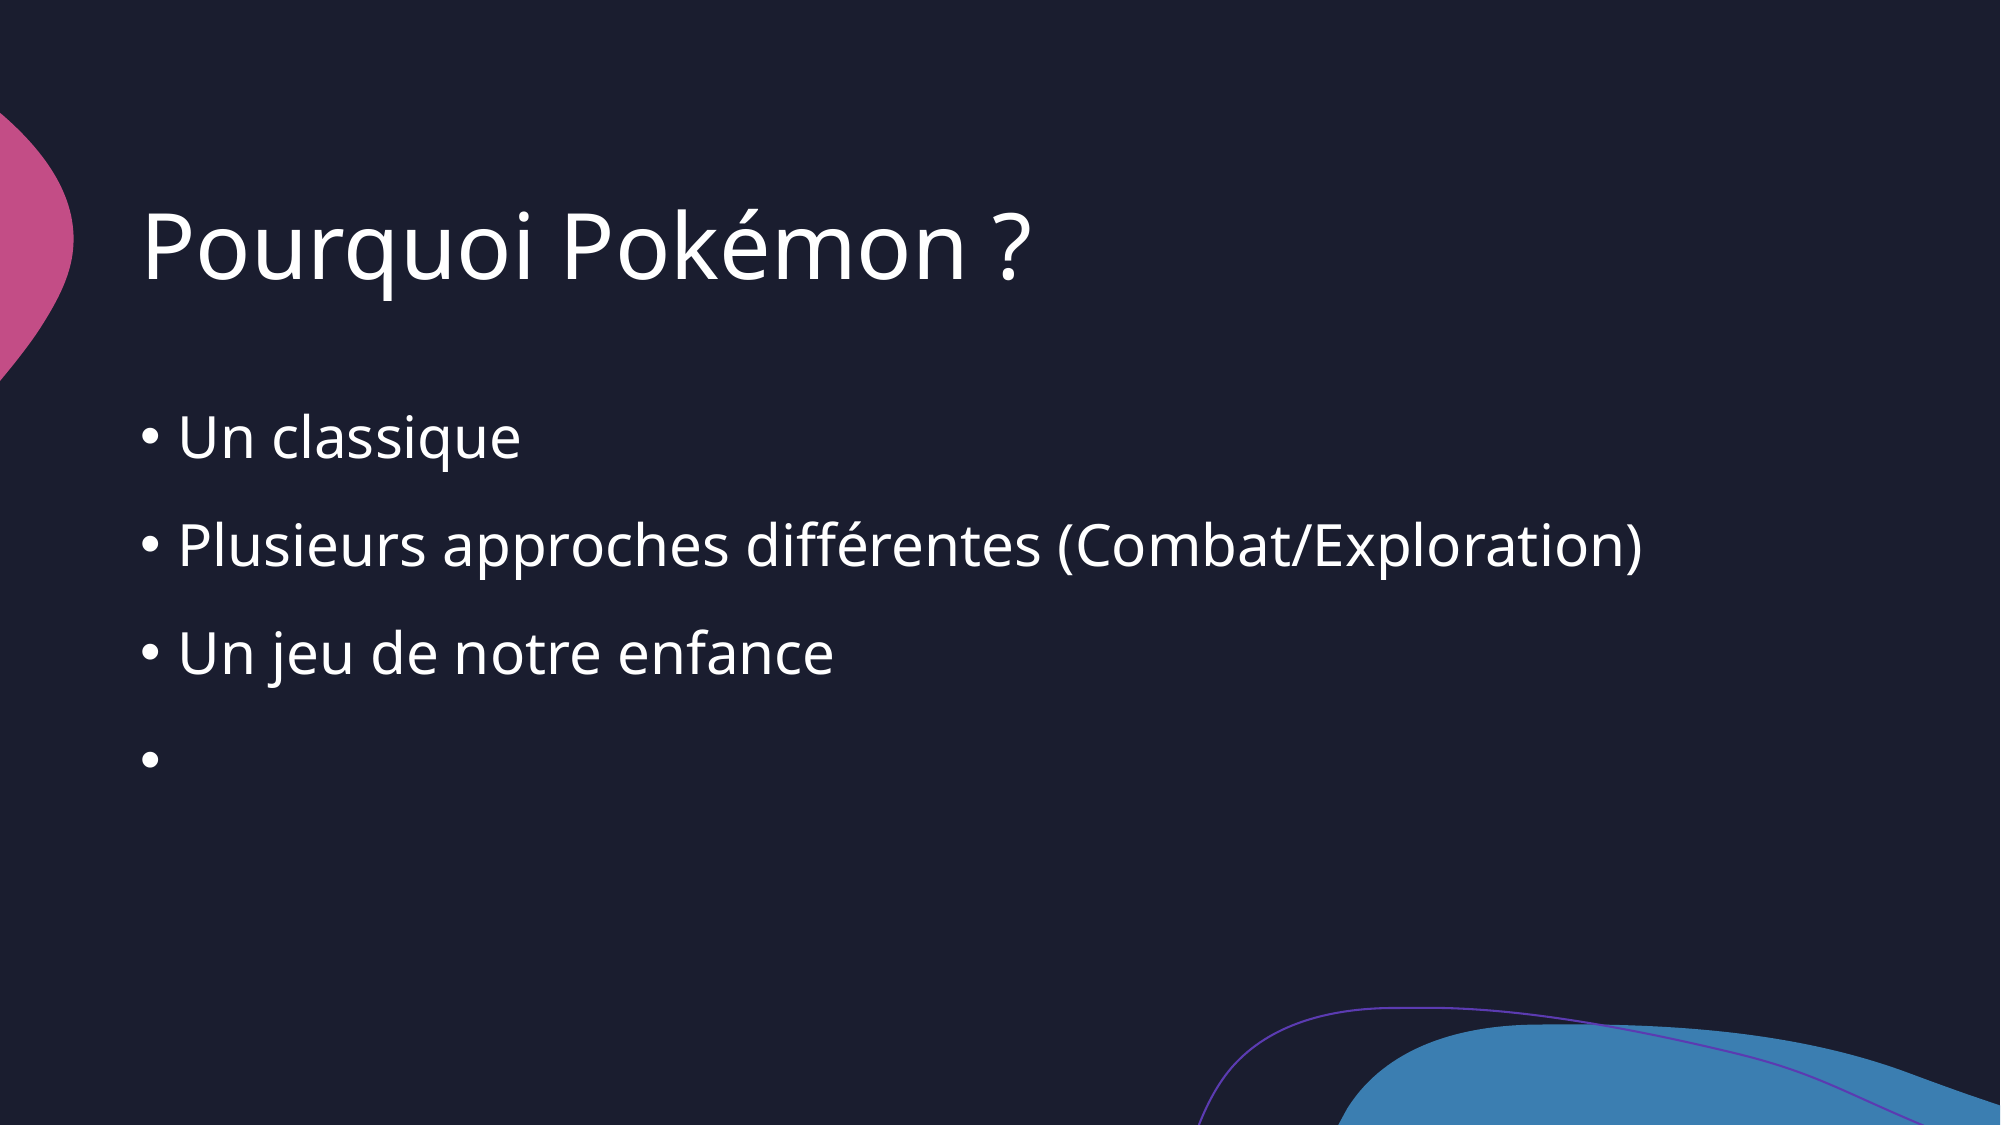

# Pourquoi Pokémon ?
Un classique
Plusieurs approches différentes (Combat/Exploration)
Un jeu de notre enfance